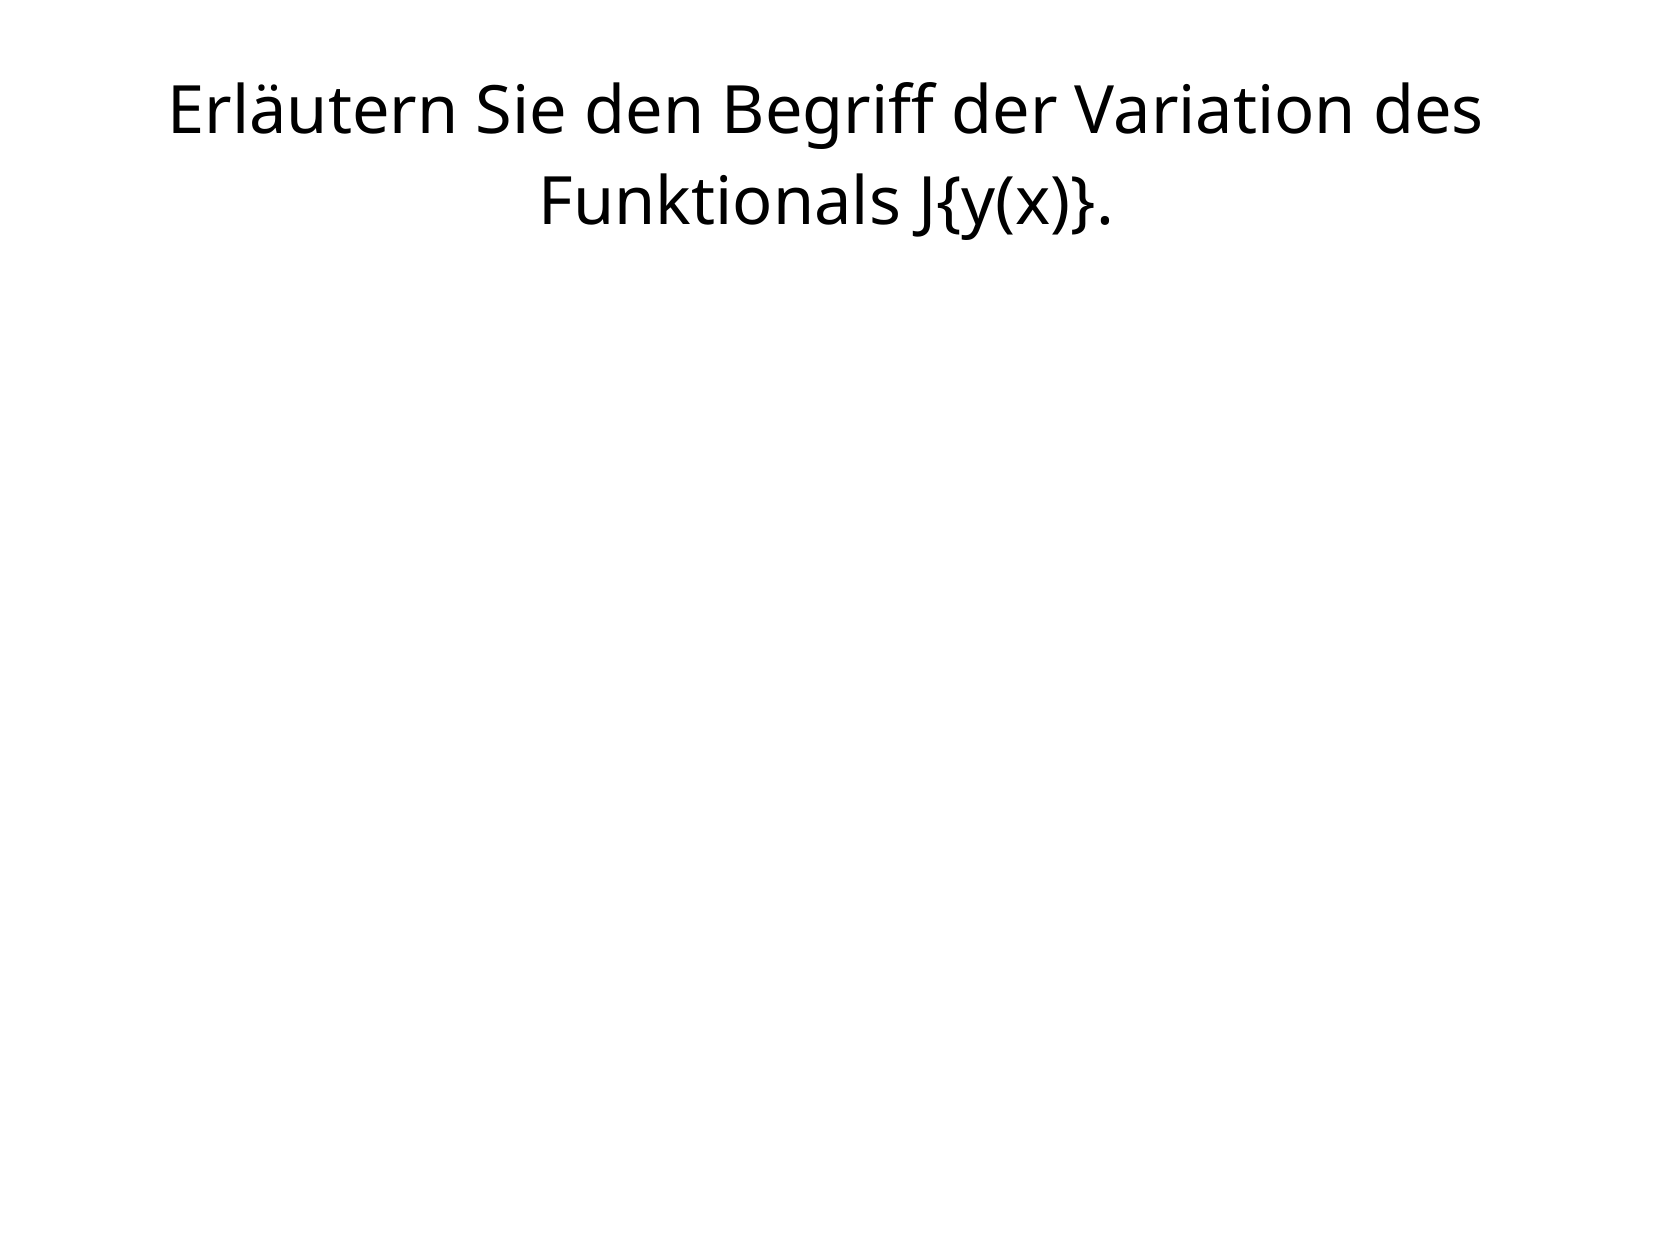

# Erläutern Sie den Begriff der Variation des Funktionals J{y(x)}.